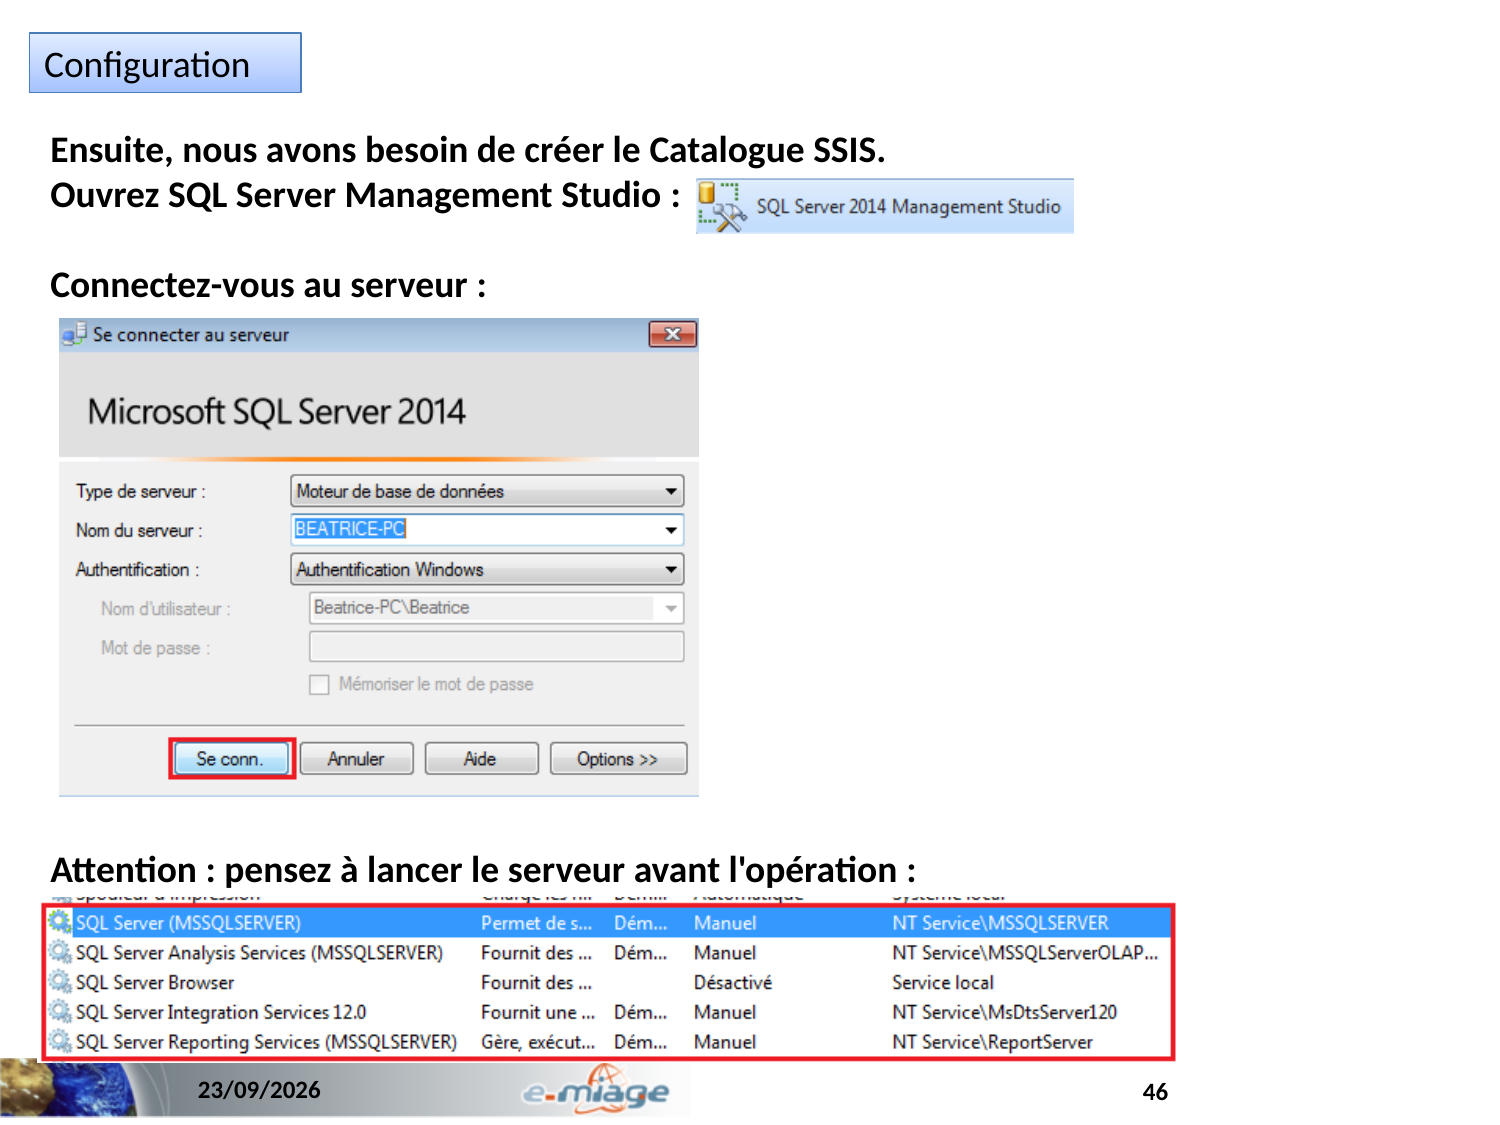

Configuration
Ensuite, nous avons besoin de créer le Catalogue SSIS.
Ouvrez SQL Server Management Studio :
Connectez-vous au serveur :
Attention : pensez à lancer le serveur avant l'opération :